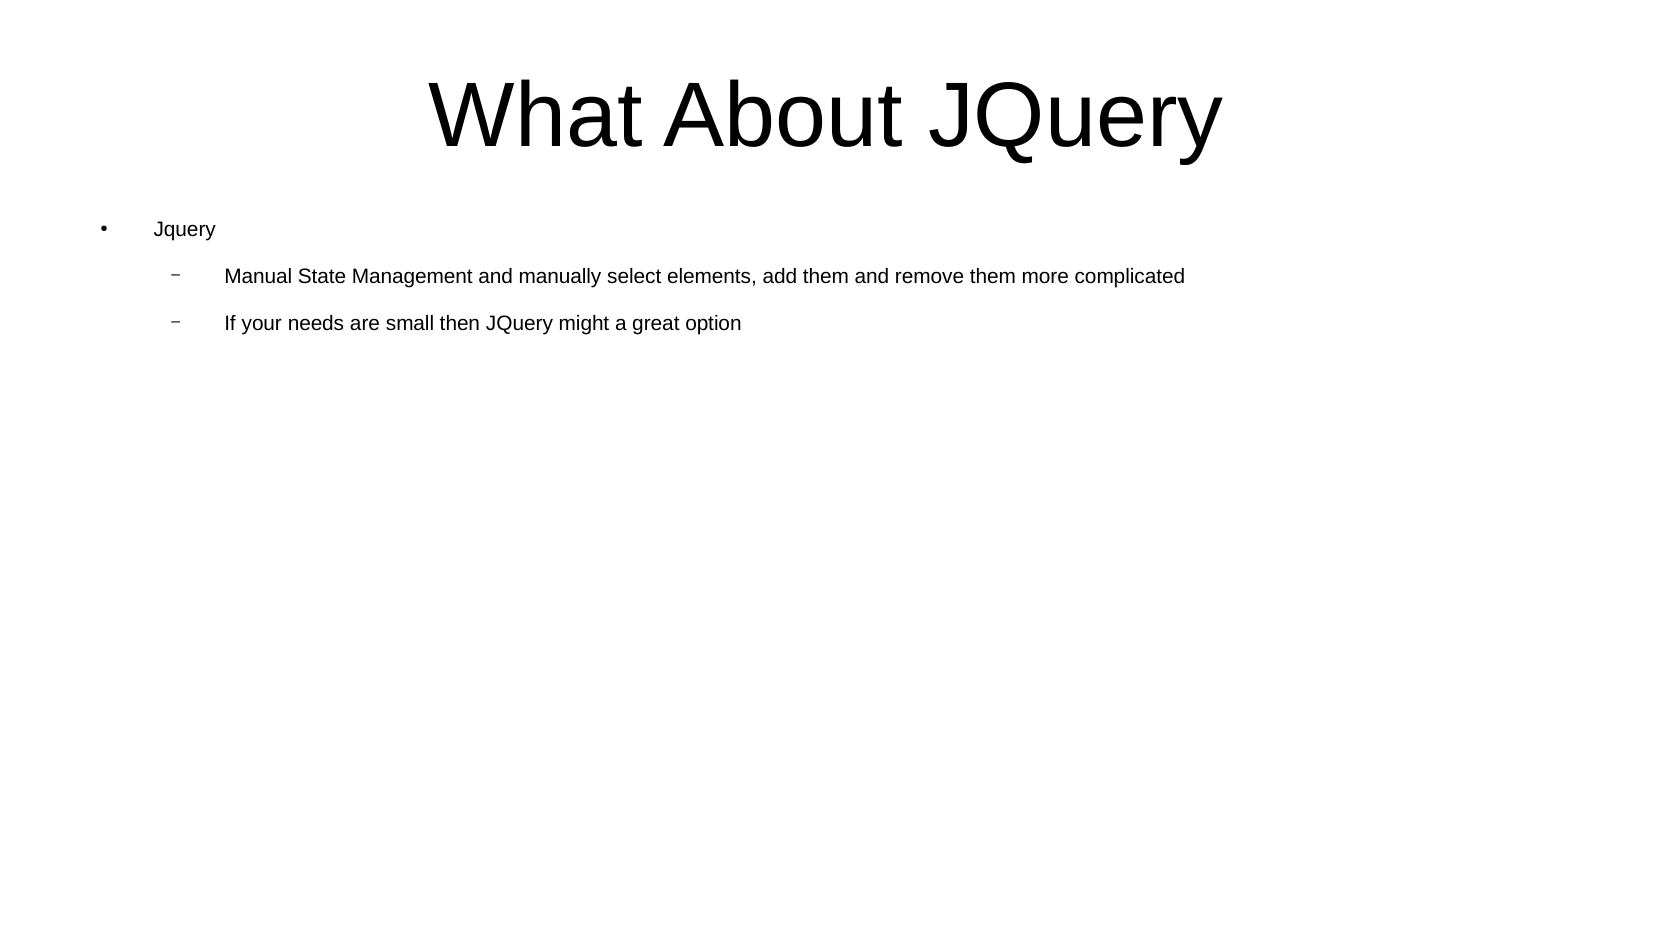

# What About JQuery
Jquery
Manual State Management and manually select elements, add them and remove them more complicated
If your needs are small then JQuery might a great option